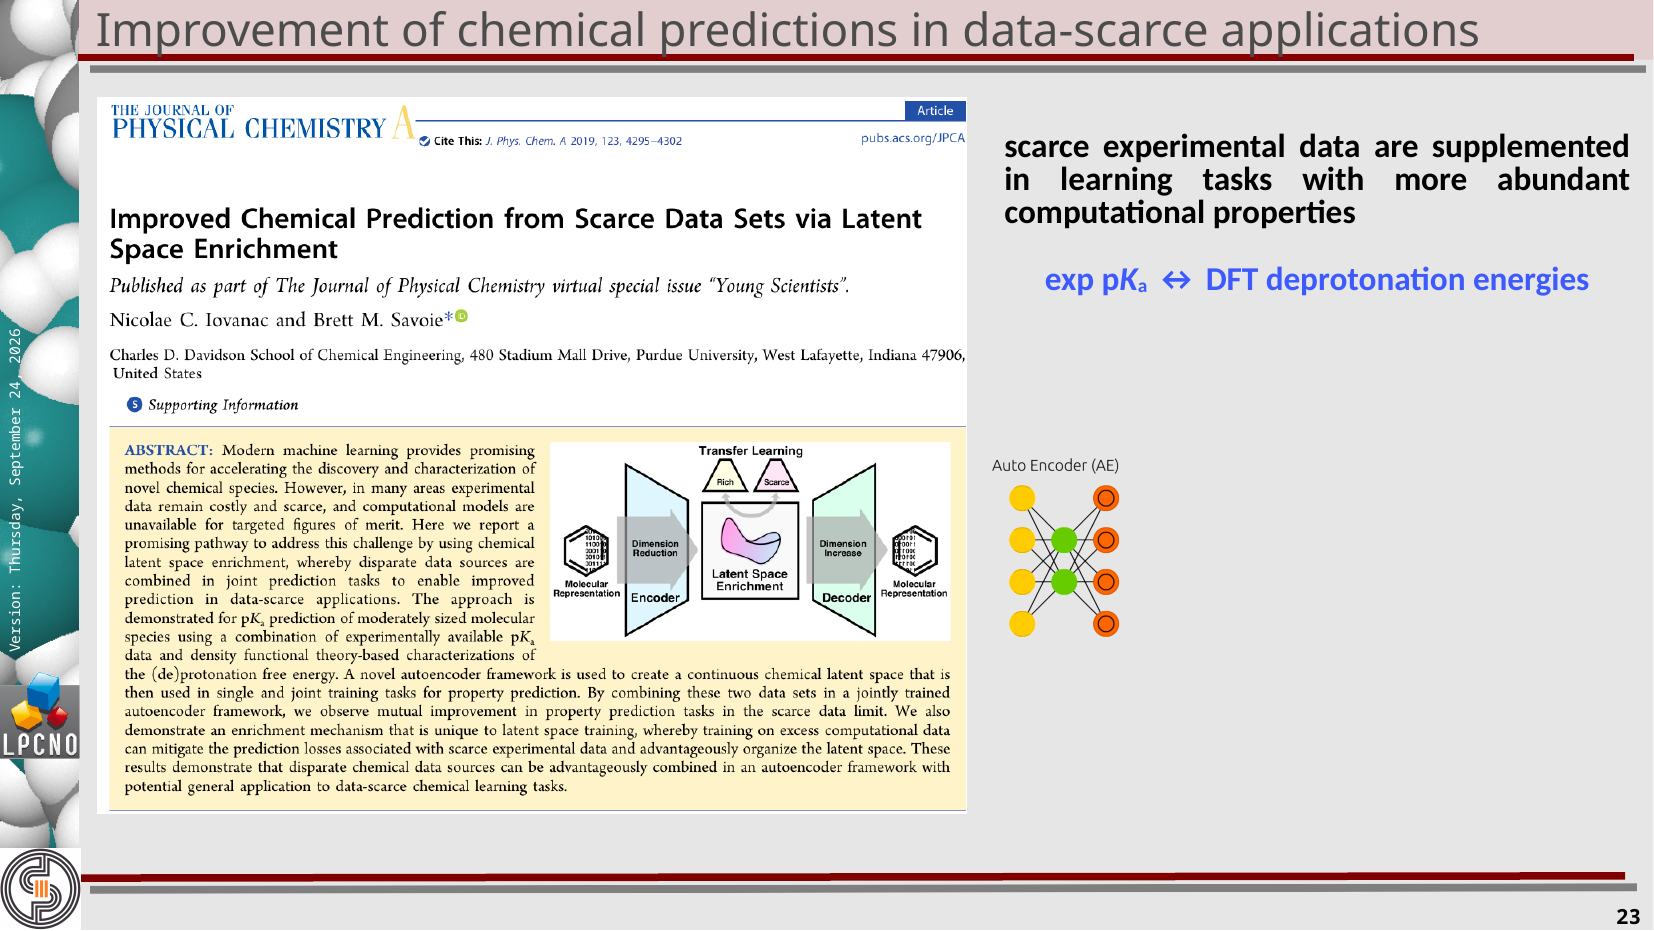

# Improvement of chemical predictions in data-scarce applications
scarce experimental data are supplemented in learning tasks with more abundant computational properties
exp pKa ↔ DFT deprotonation energies